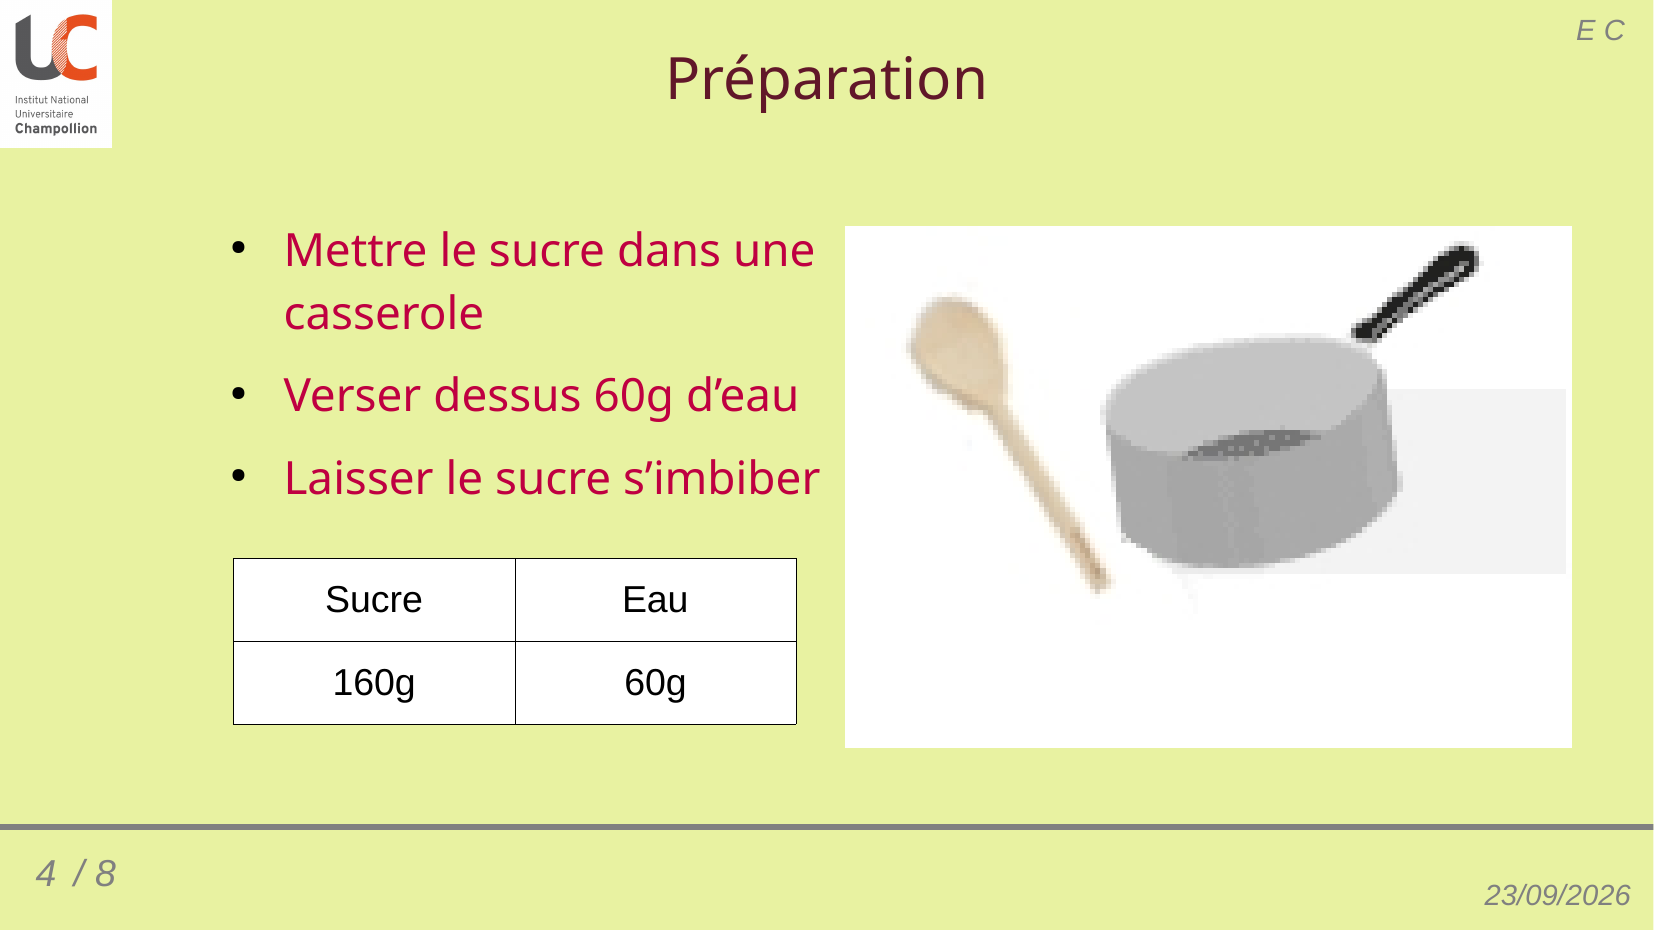

E C
# Préparation
Mettre le sucre dans une casserole
Verser dessus 60g d’eau
Laisser le sucre s’imbiber
| Sucre | Eau |
| --- | --- |
| 160g | 60g |
/ 8